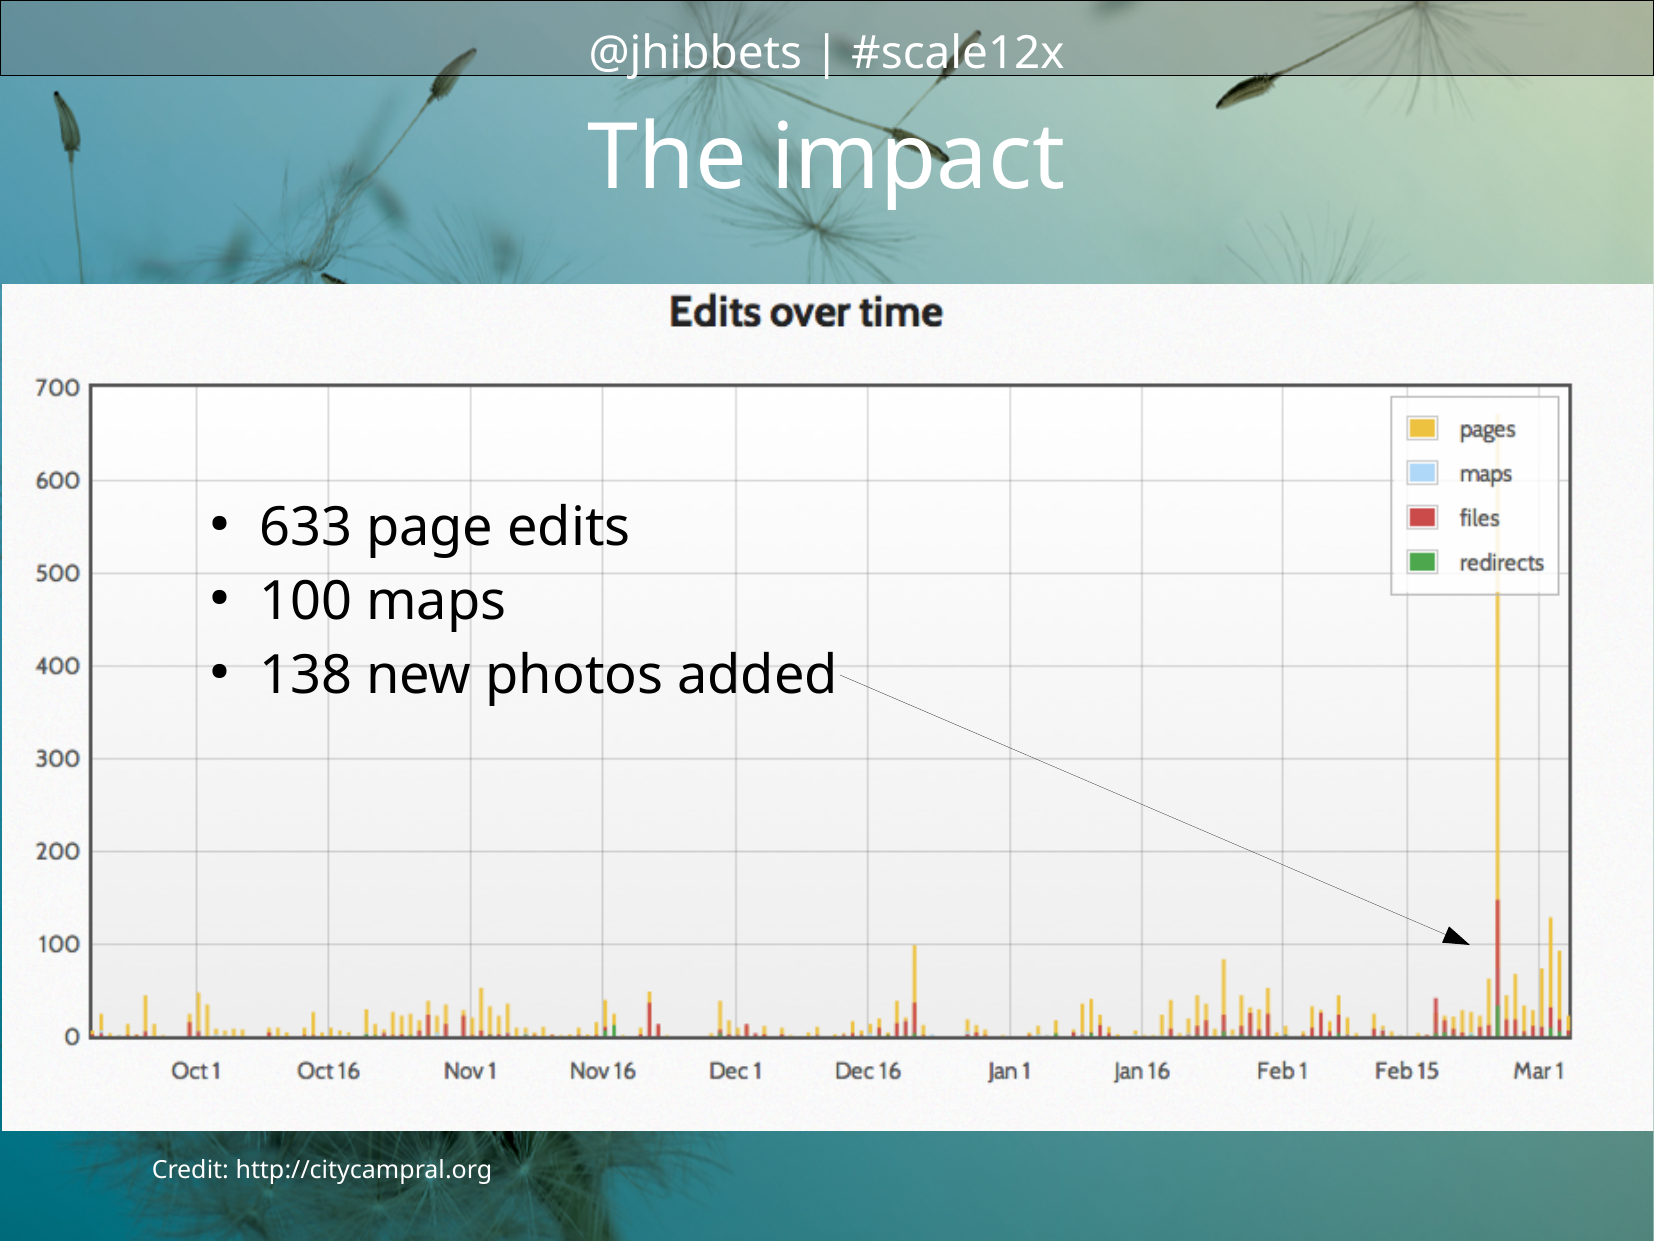

# The impact
 633 page edits
 100 maps
 138 new photos added
Credit: http://citycampral.org